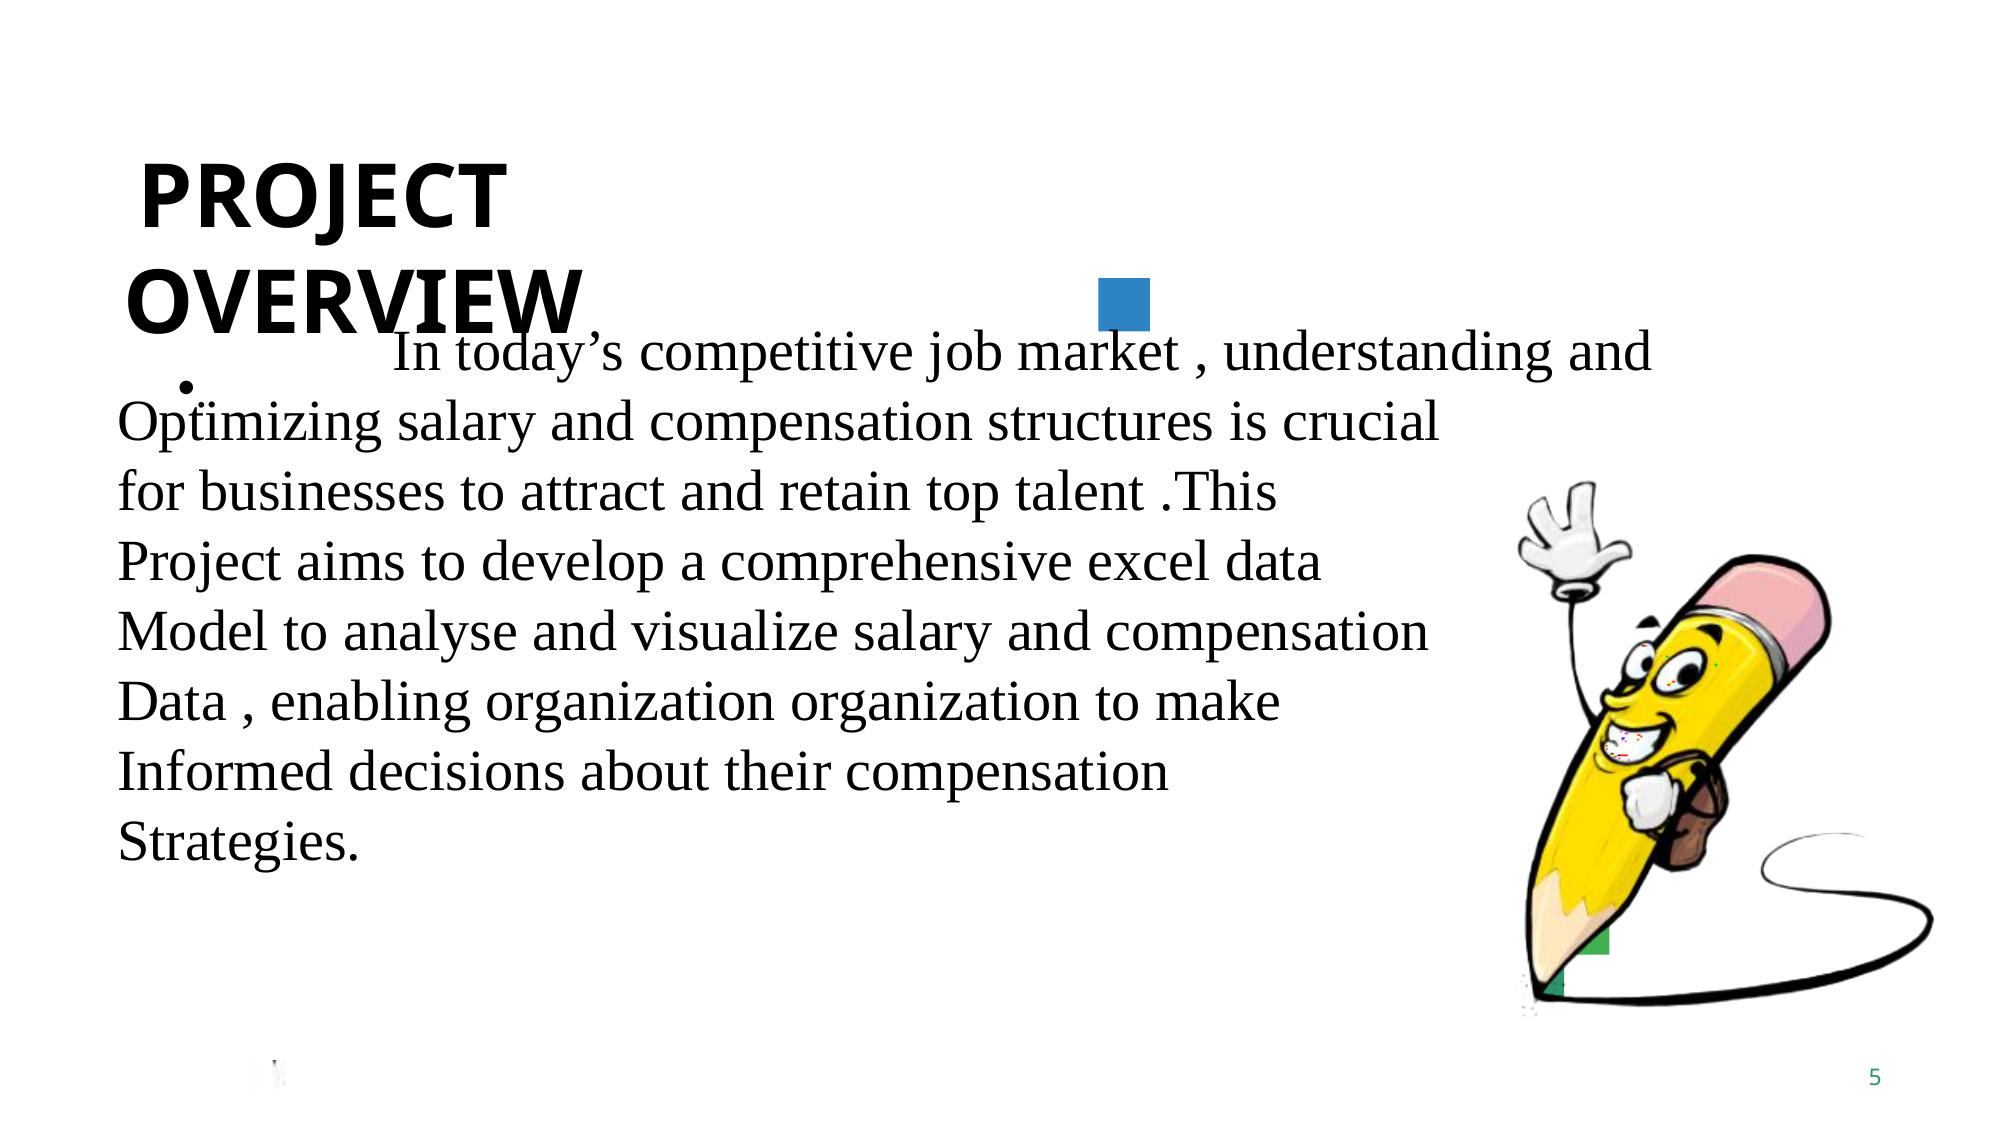

# PROJECT	OVERVIEW
 In today’s competitive job market , understanding and
Optimizing salary and compensation structures is crucial
for businesses to attract and retain top talent .This
Project aims to develop a comprehensive excel data
Model to analyse and visualize salary and compensation
Data , enabling organization organization to make
Informed decisions about their compensation
Strategies.
.